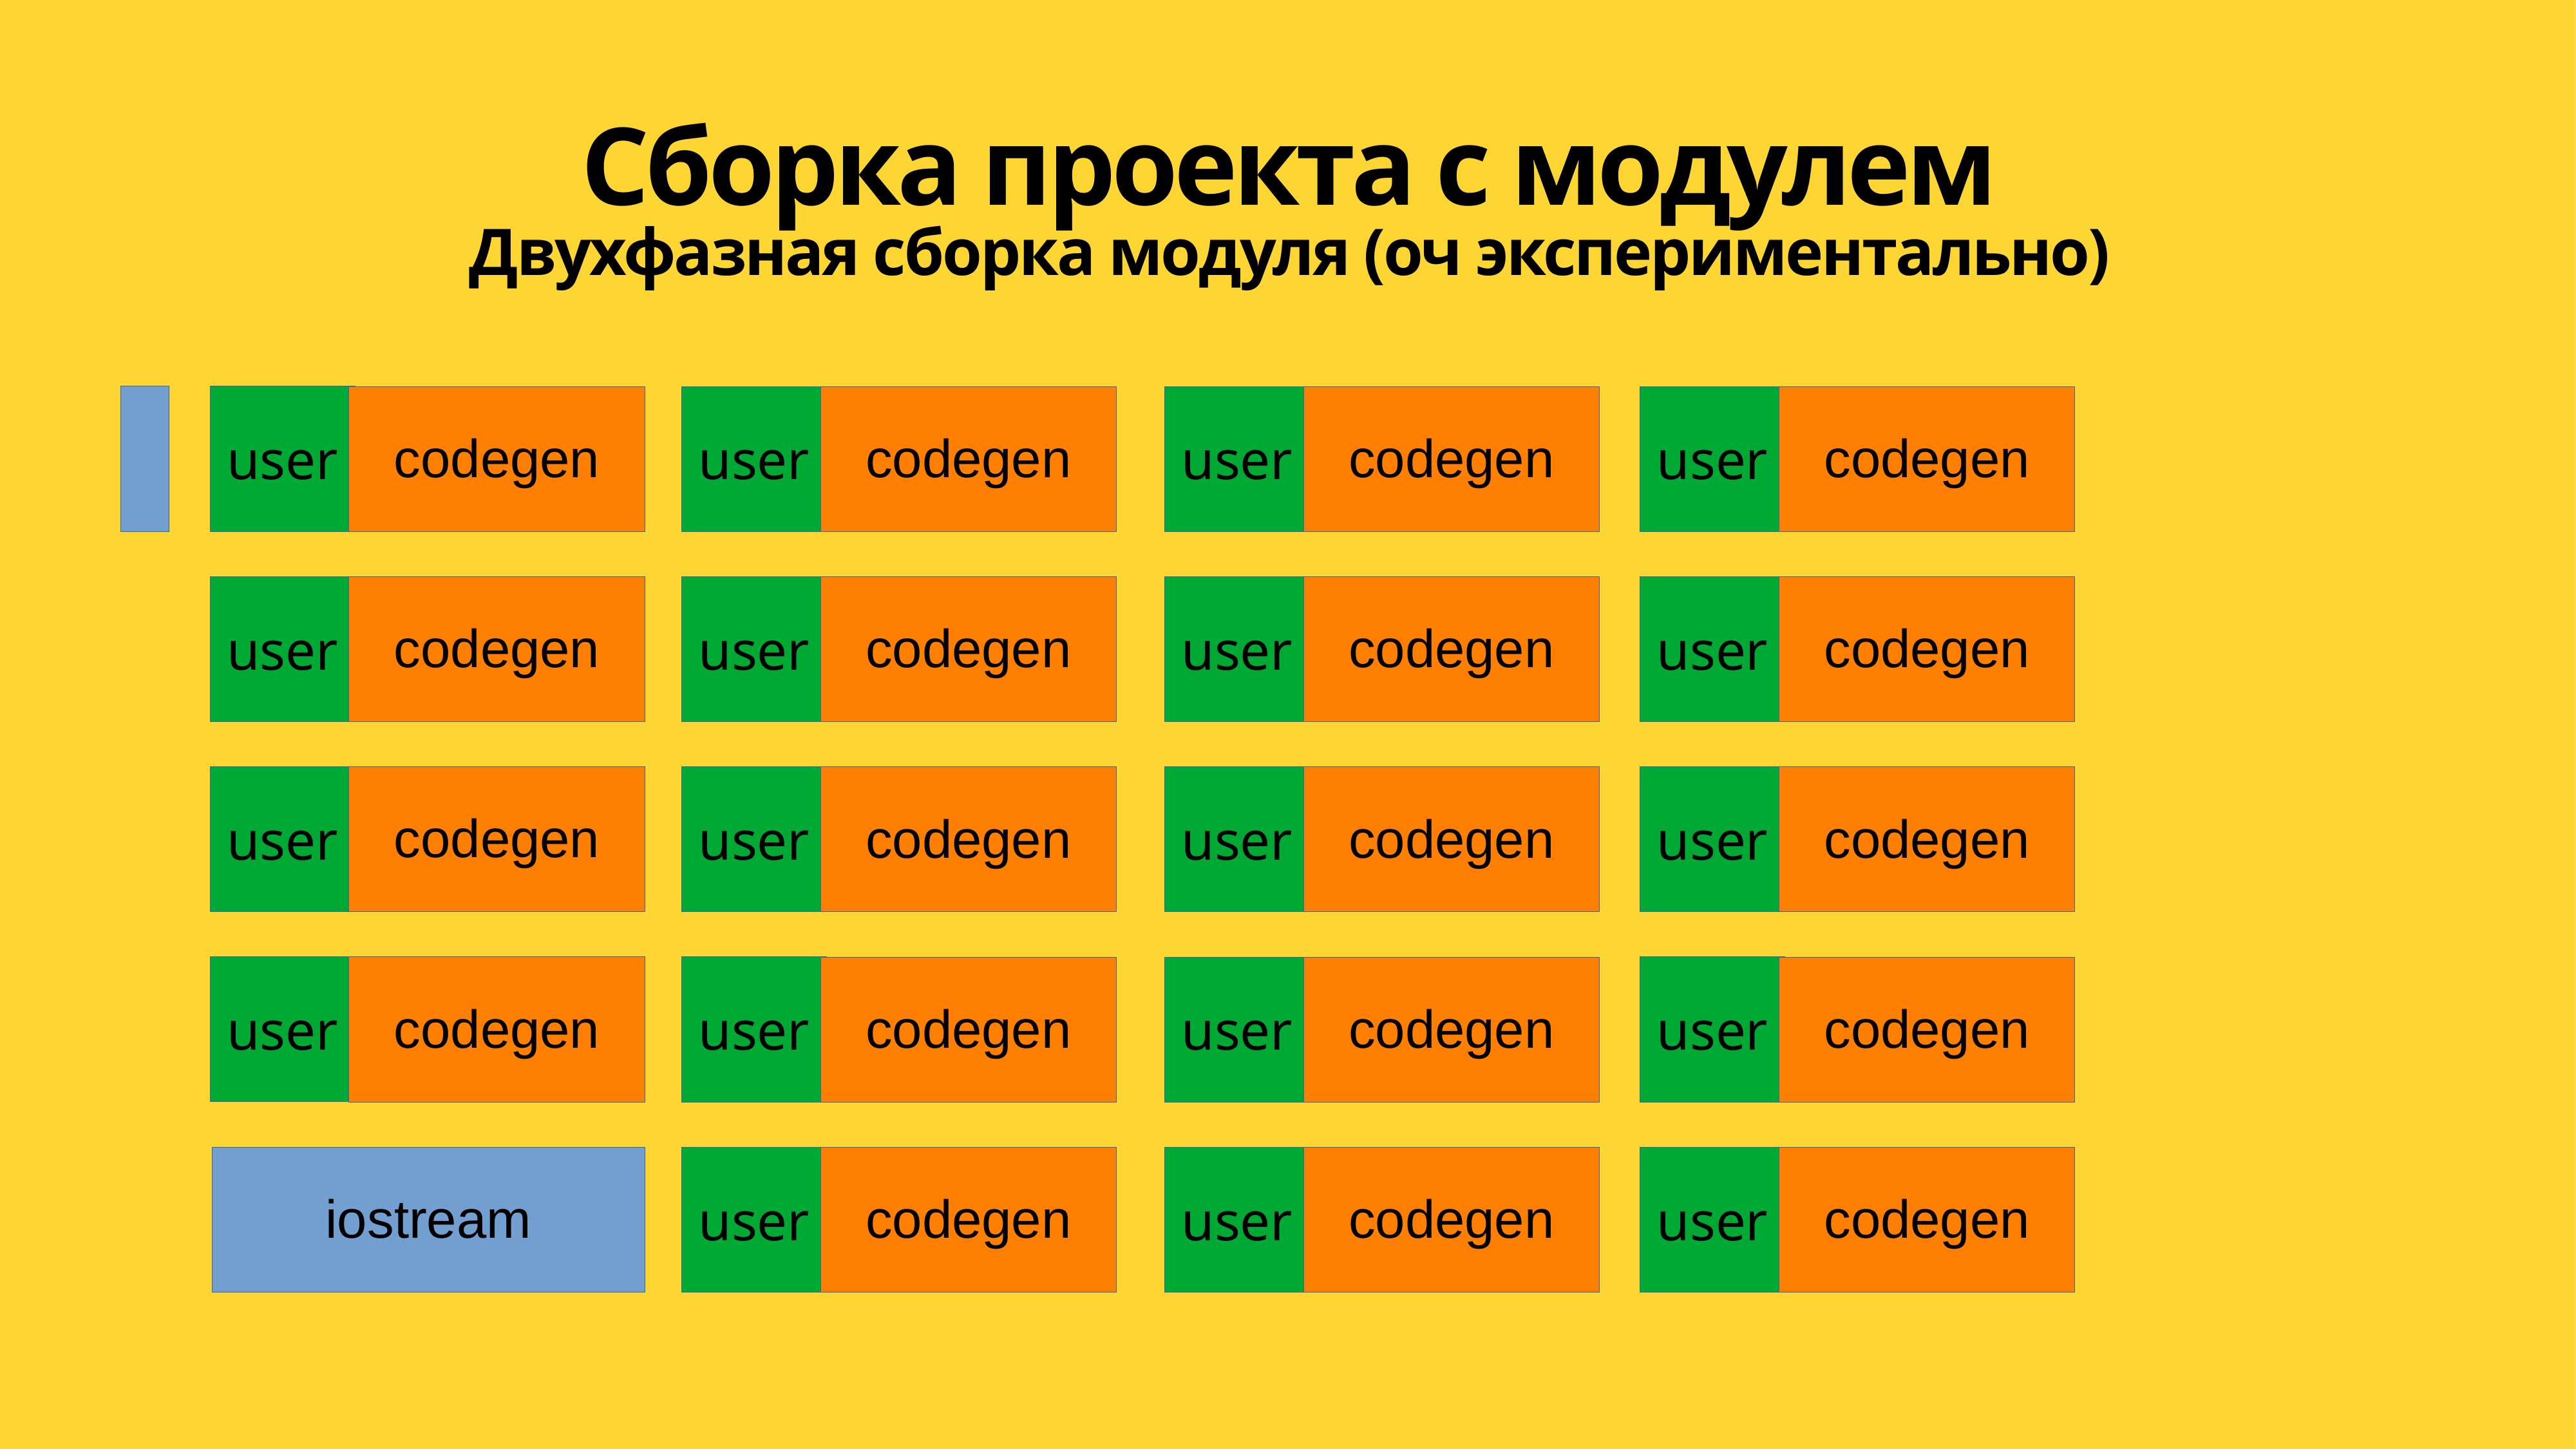

Сборка проекта c модулем
Двухфазная сборка модуля (оч экспериментально)
#
user
codegen
user
user
codegen
user
codegen
codegen
user
codegen
user
user
codegen
user
codegen
codegen
user
codegen
user
user
codegen
user
codegen
codegen
user
codegen
user
user
codegen
user
codegen
codegen
iostream
user
user
codegen
user
codegen
codegen